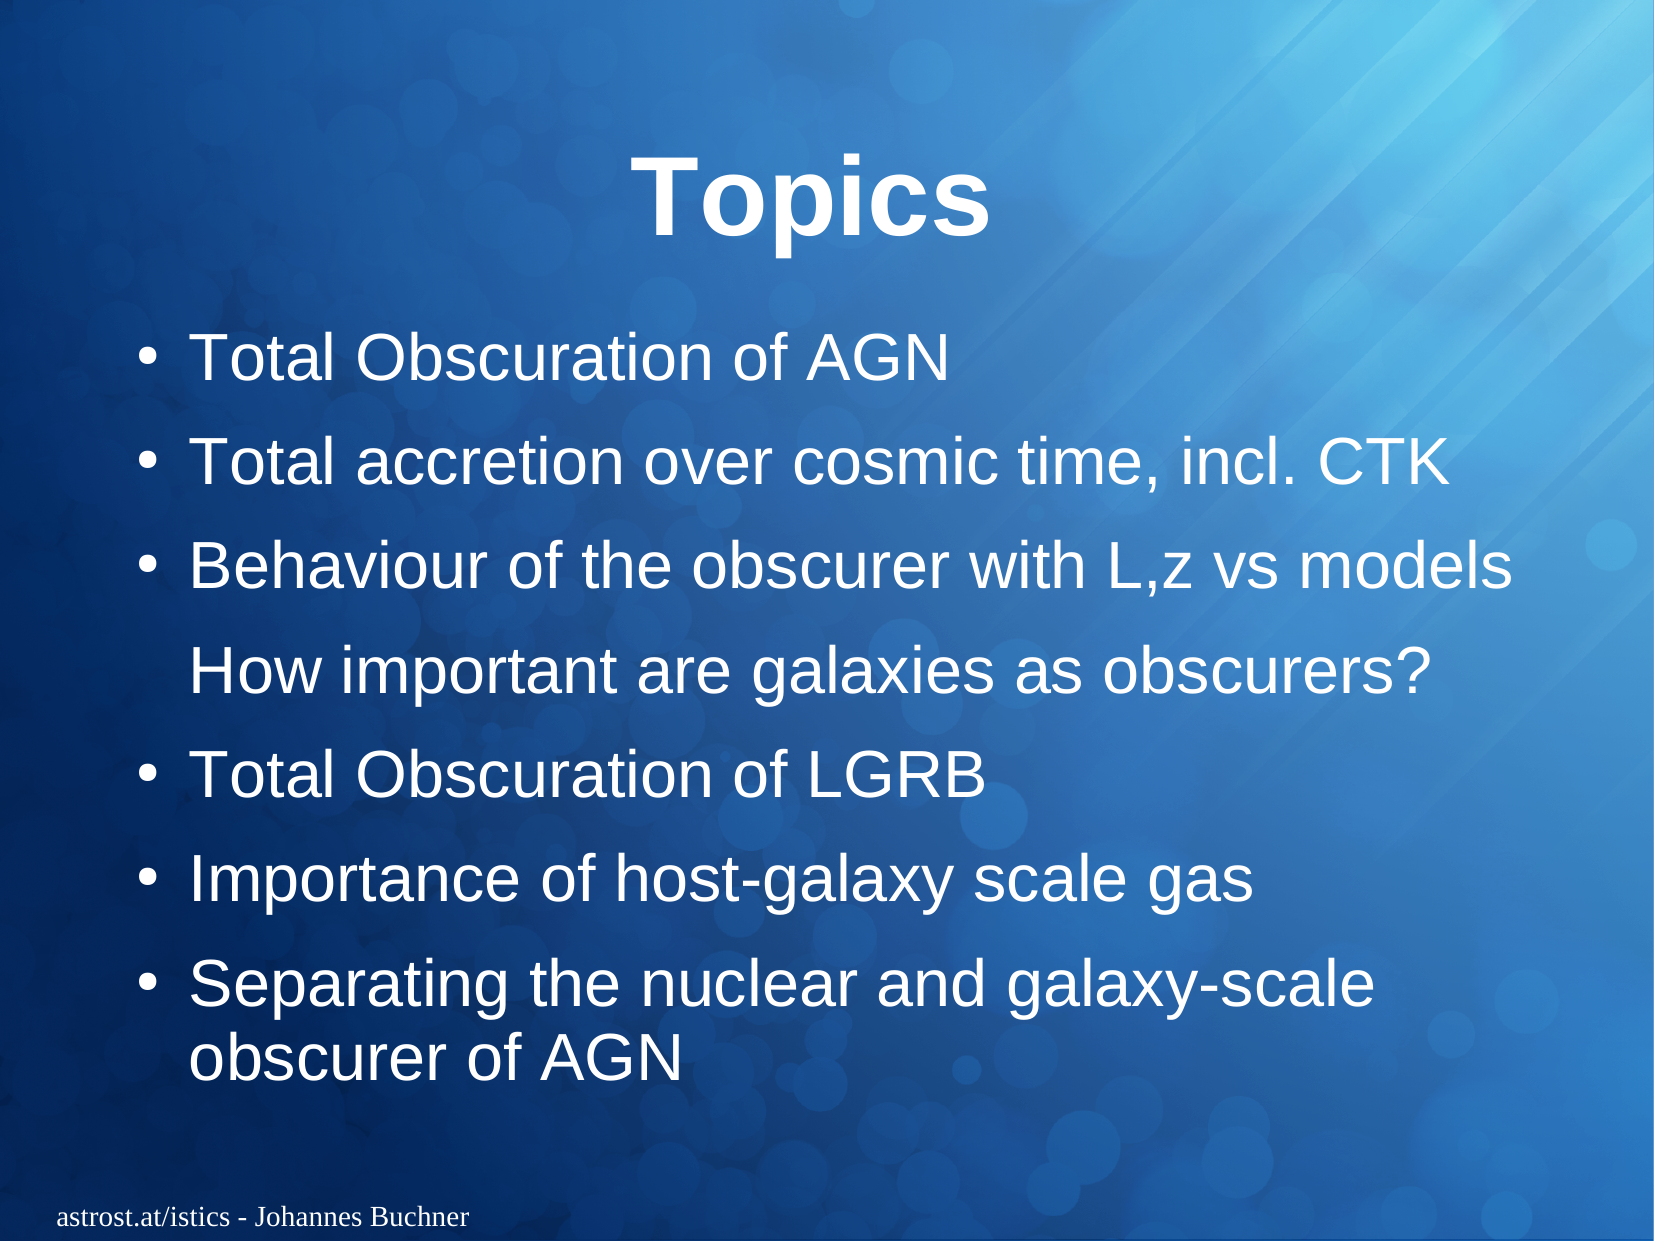

# Topics
Total Obscuration of AGN
Total accretion over cosmic time, incl. CTK
Behaviour of the obscurer with L,z vs models
How important are galaxies as obscurers?
Total Obscuration of LGRB
Importance of host-galaxy scale gas
Separating the nuclear and galaxy-scale obscurer of AGN
astrost.at/istics - Johannes Buchner